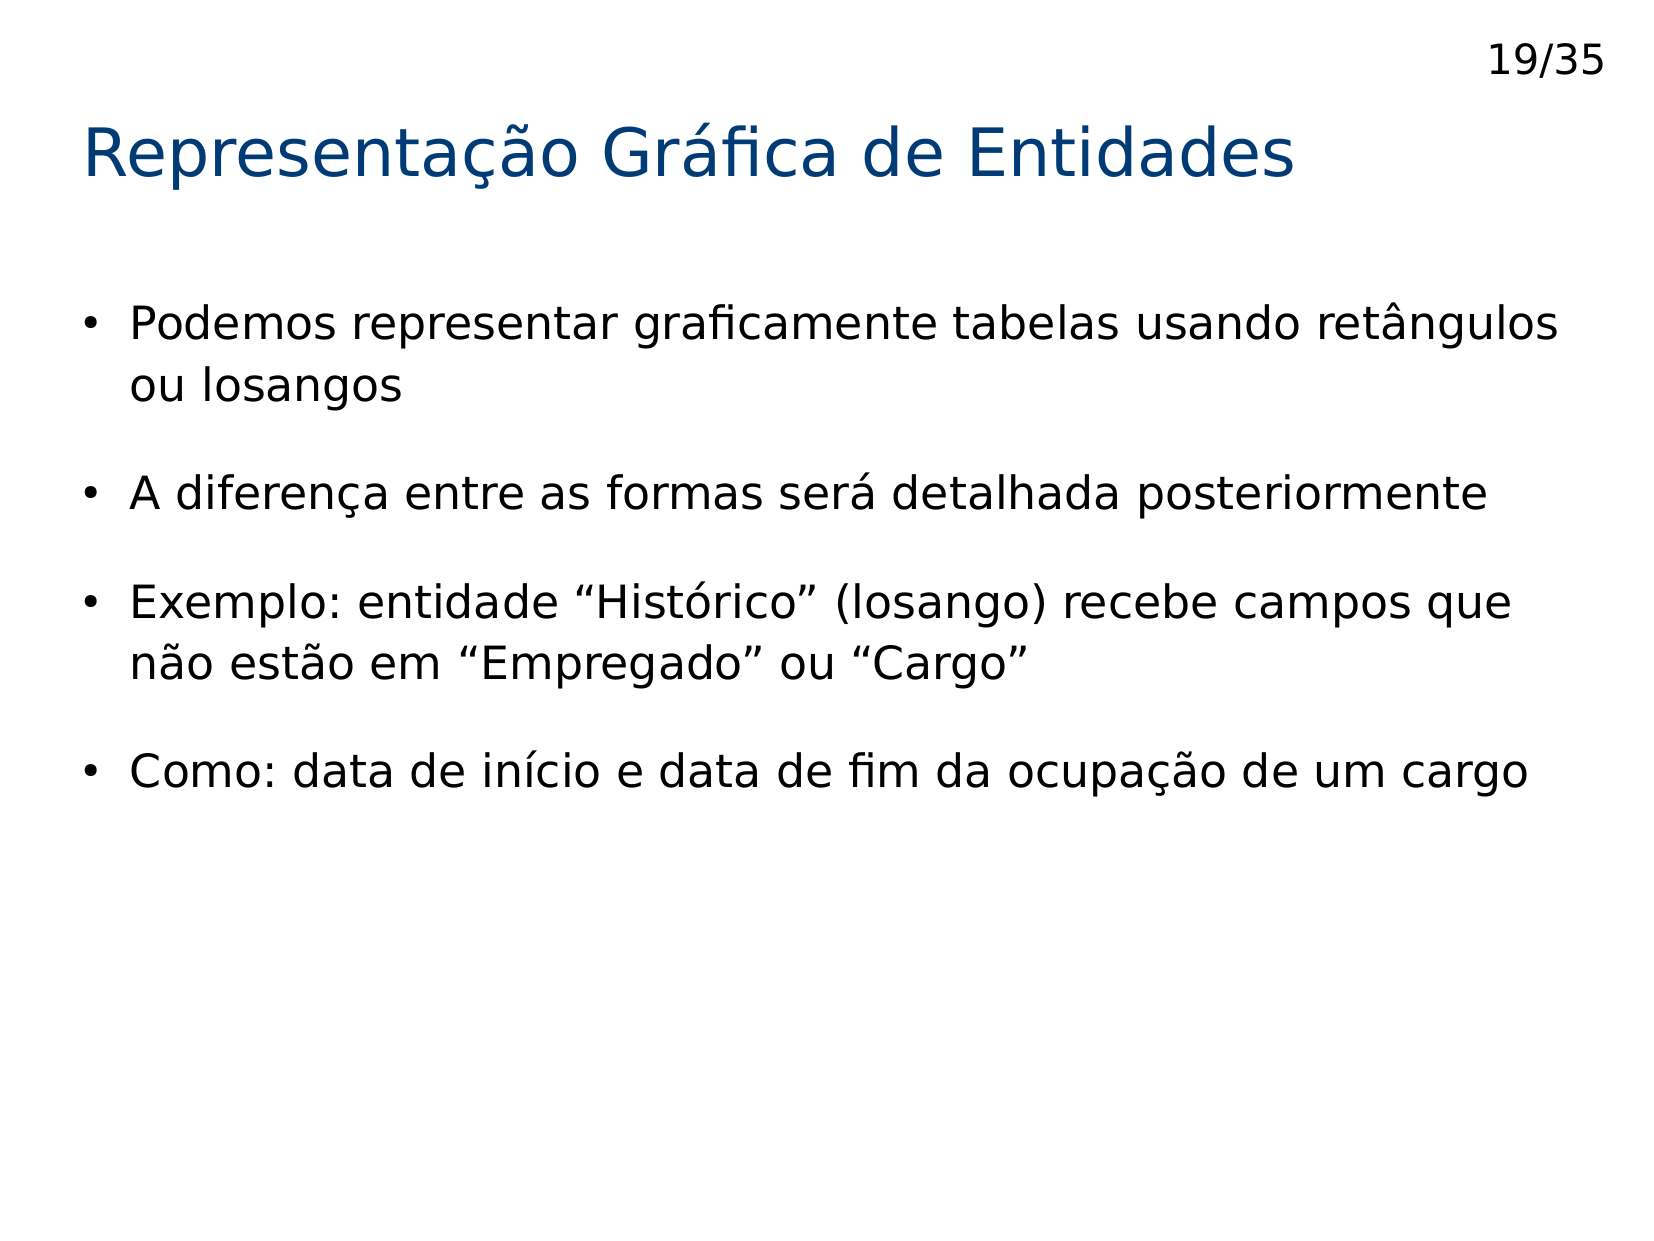

19
# Representação Gráfica de Entidades
Podemos representar graficamente tabelas usando retângulos ou losangos
A diferença entre as formas será detalhada posteriormente
Exemplo: entidade “Histórico” (losango) recebe campos que não estão em “Empregado” ou “Cargo”
Como: data de início e data de fim da ocupação de um cargo